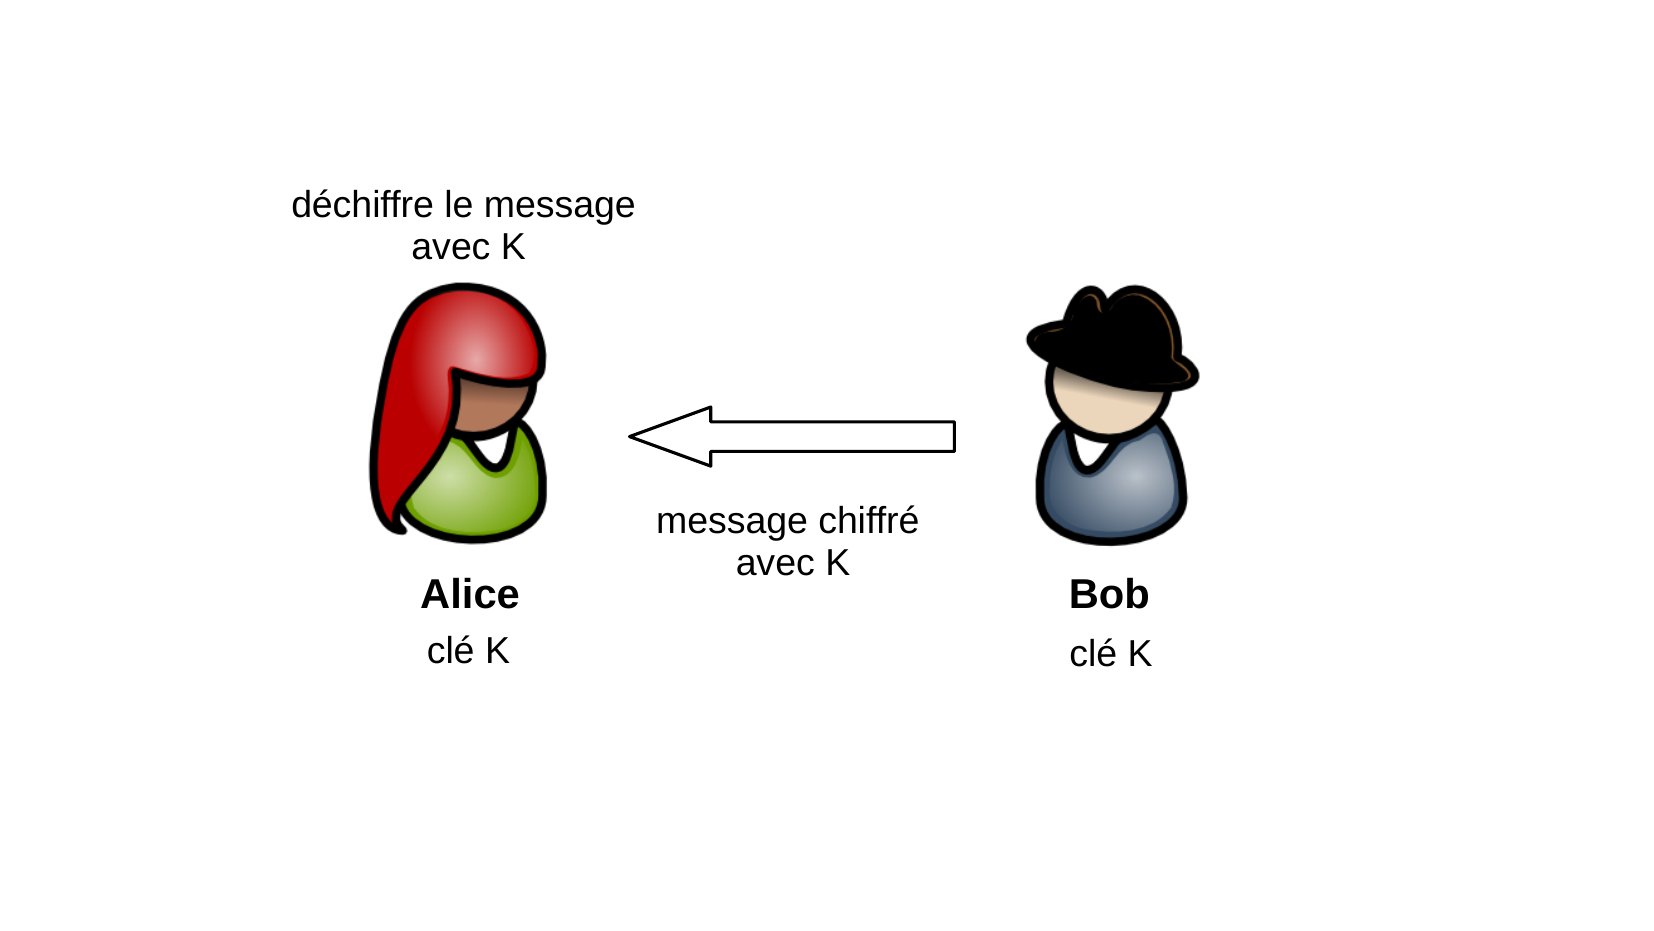

déchiffre le message
avec K
message chiffré
avec K
Alice
Bob
clé K
clé K